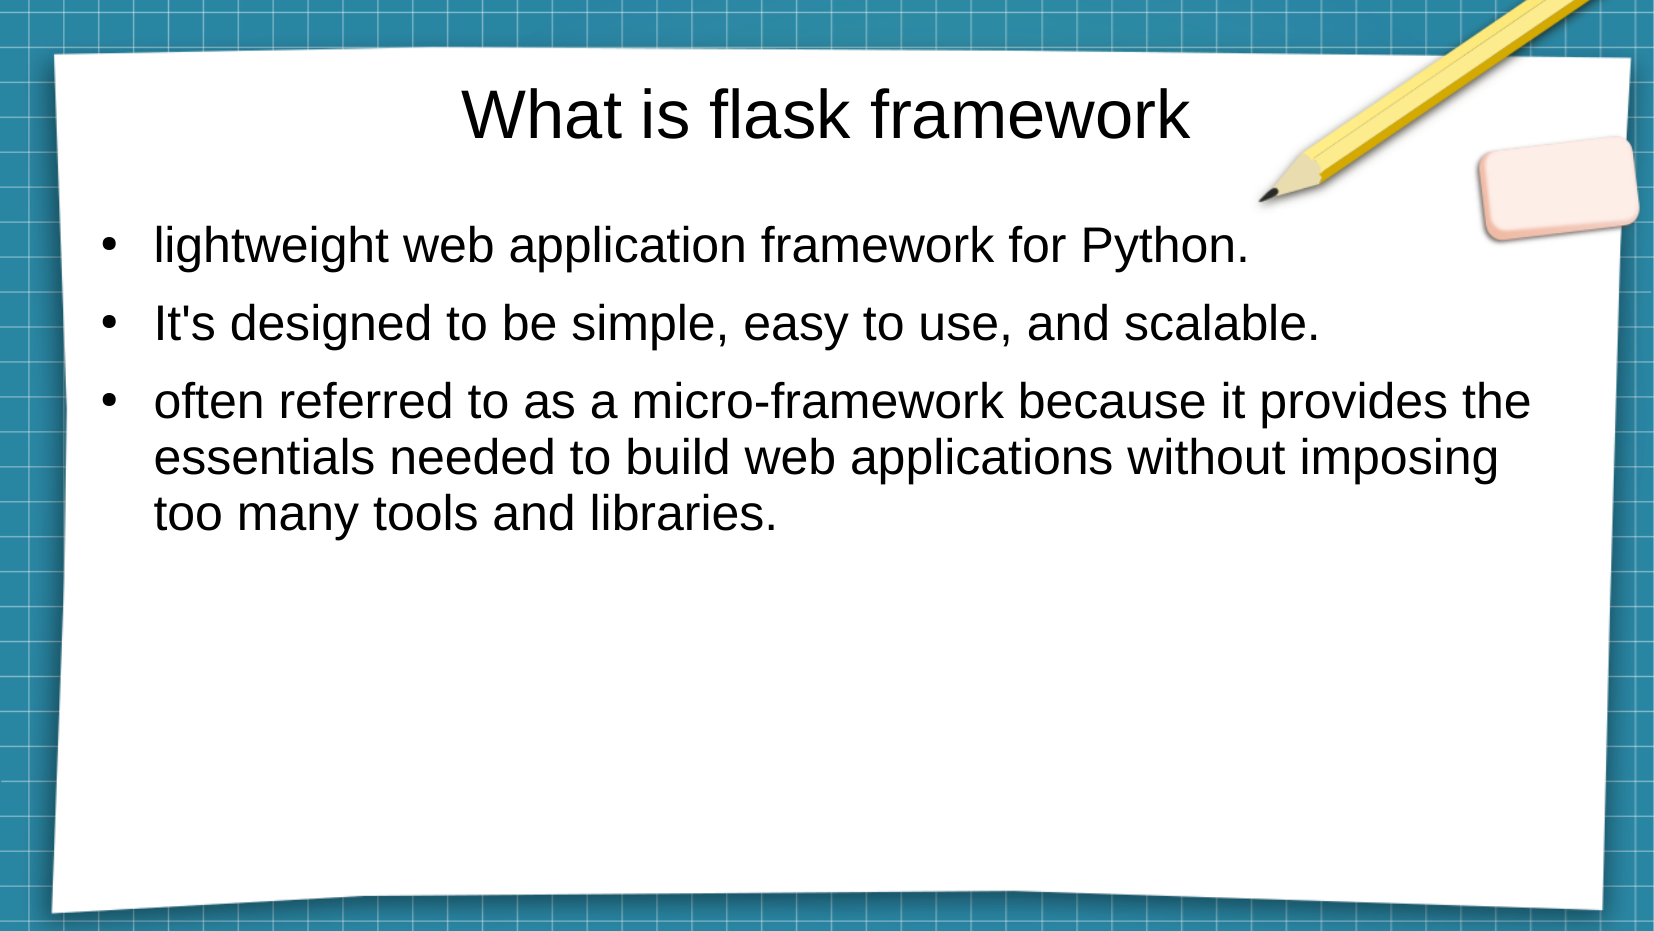

# What is flask framework
lightweight web application framework for Python.
It's designed to be simple, easy to use, and scalable.
often referred to as a micro-framework because it provides the essentials needed to build web applications without imposing too many tools and libraries.